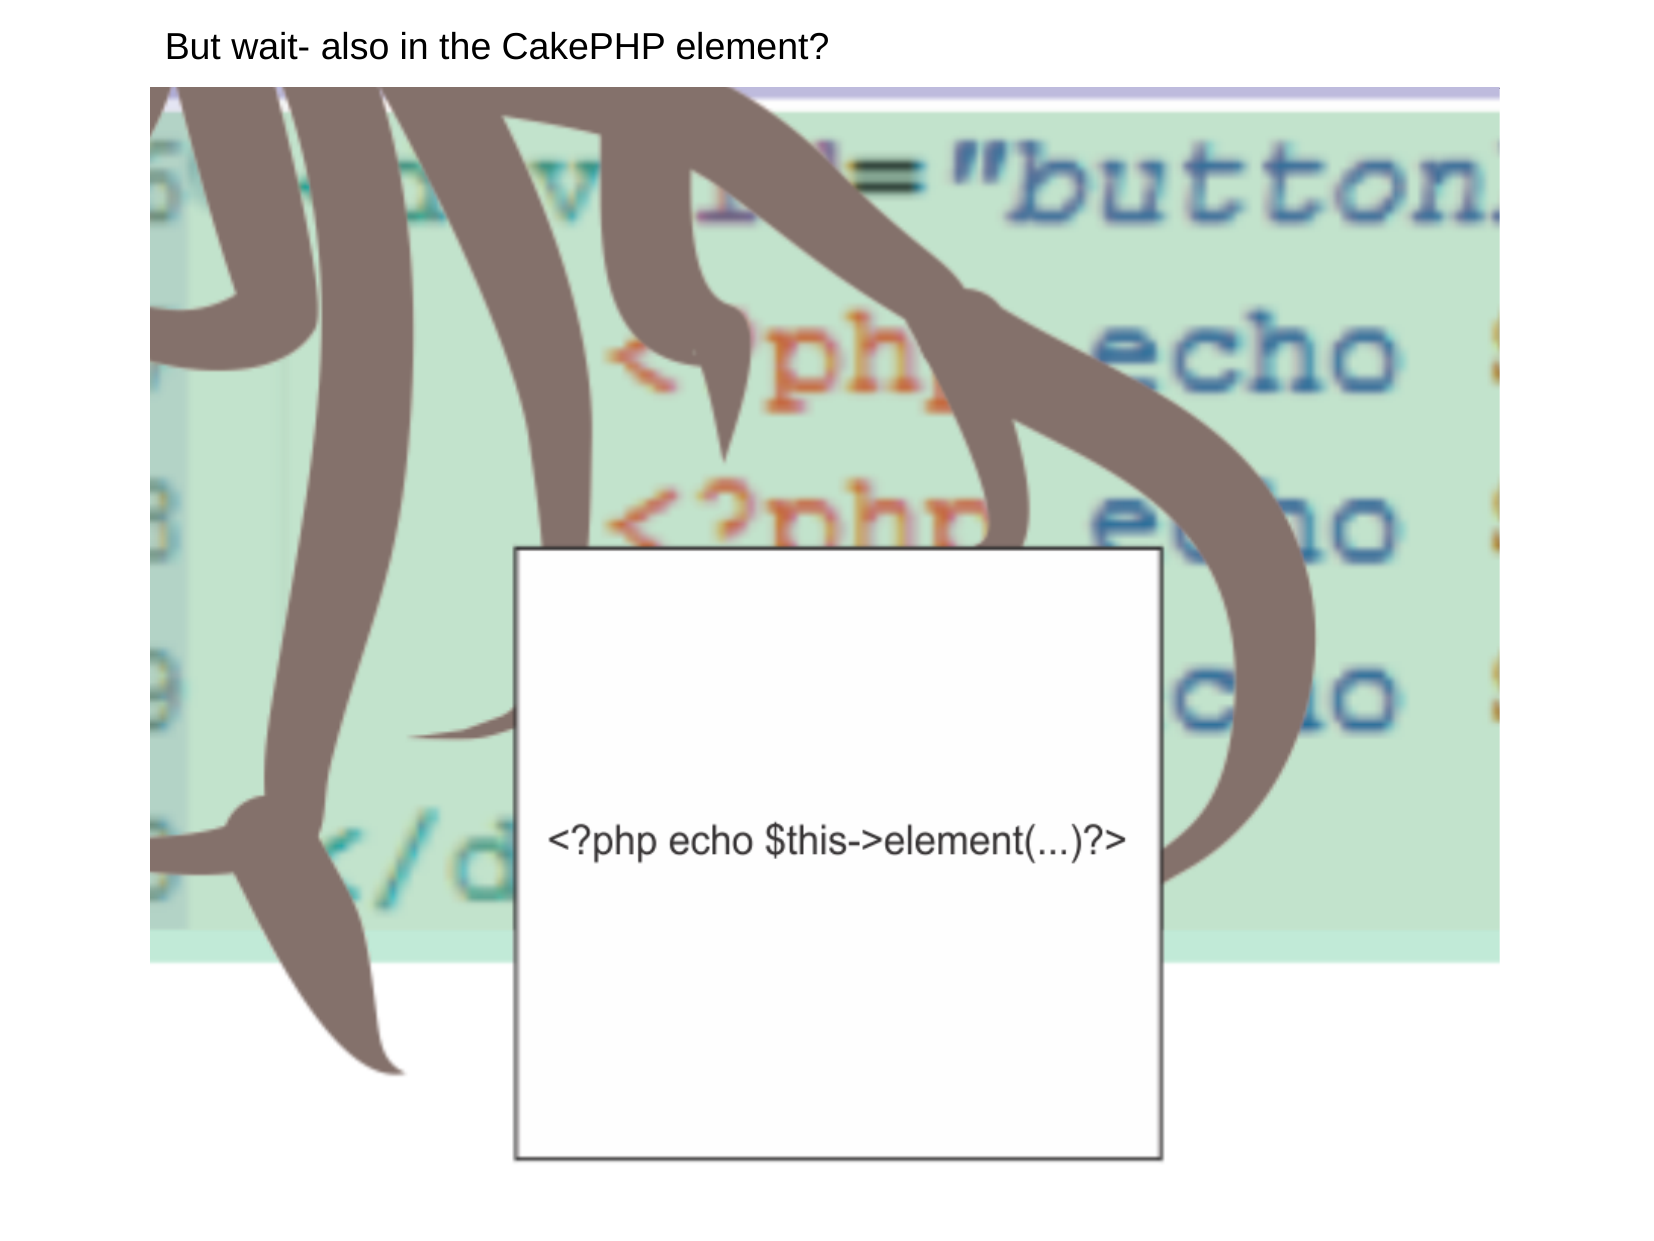

But wait- also in the CakePHP element?